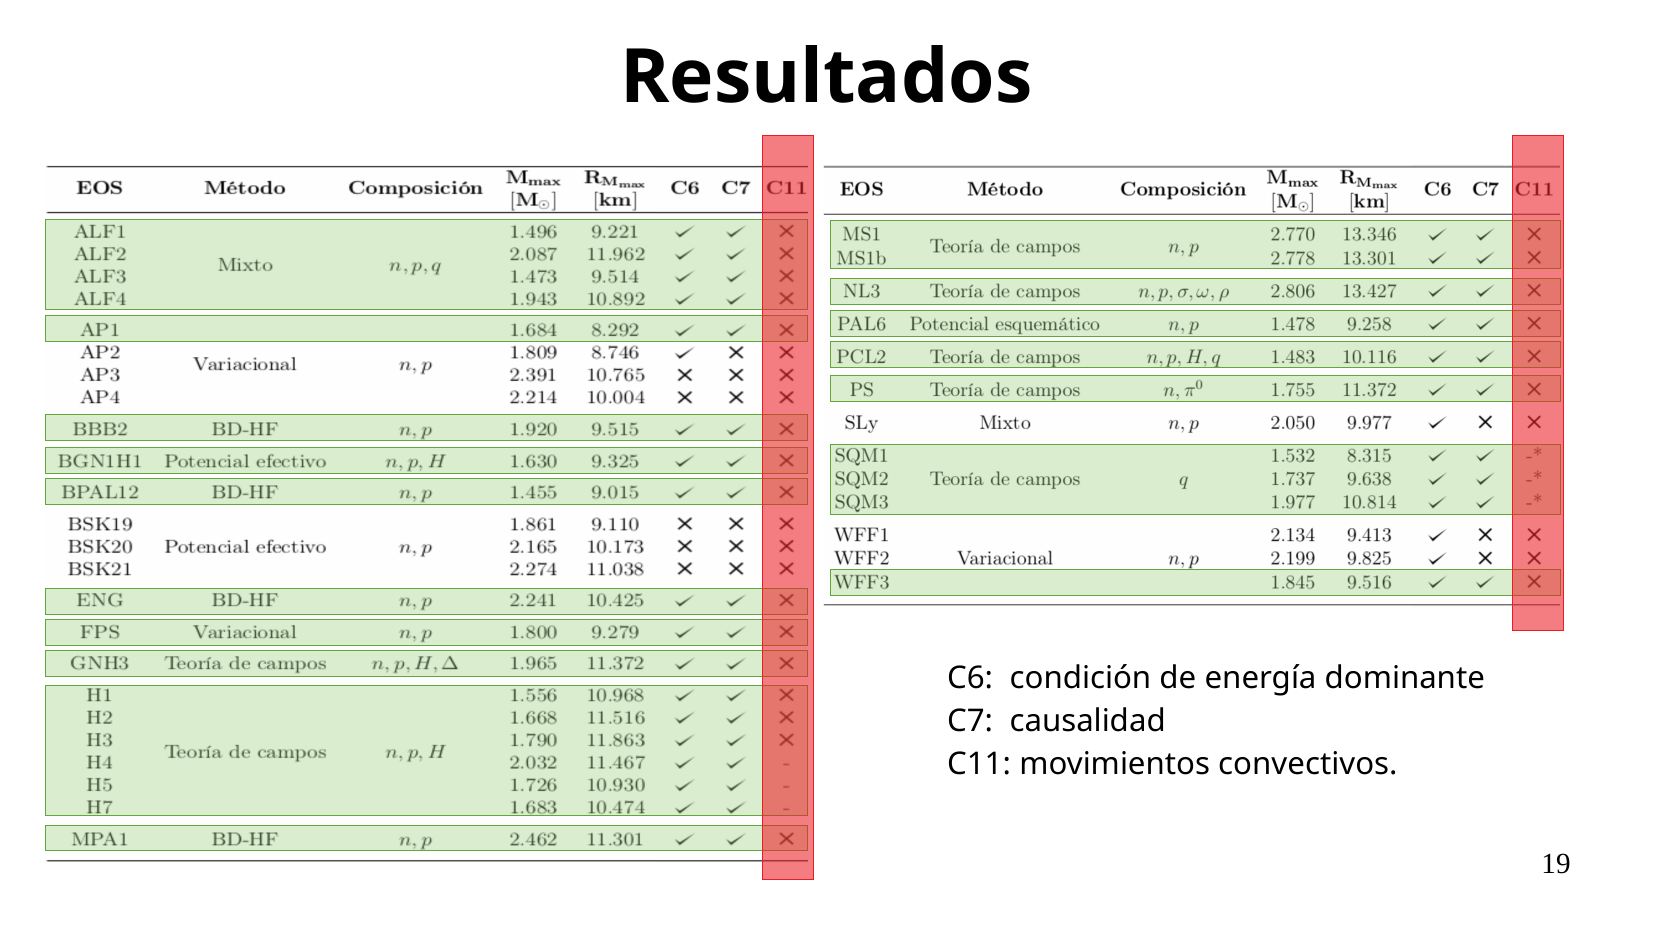

# Resultados
C6: condición de energía dominante
C7: causalidad
C11: movimientos convectivos.
19